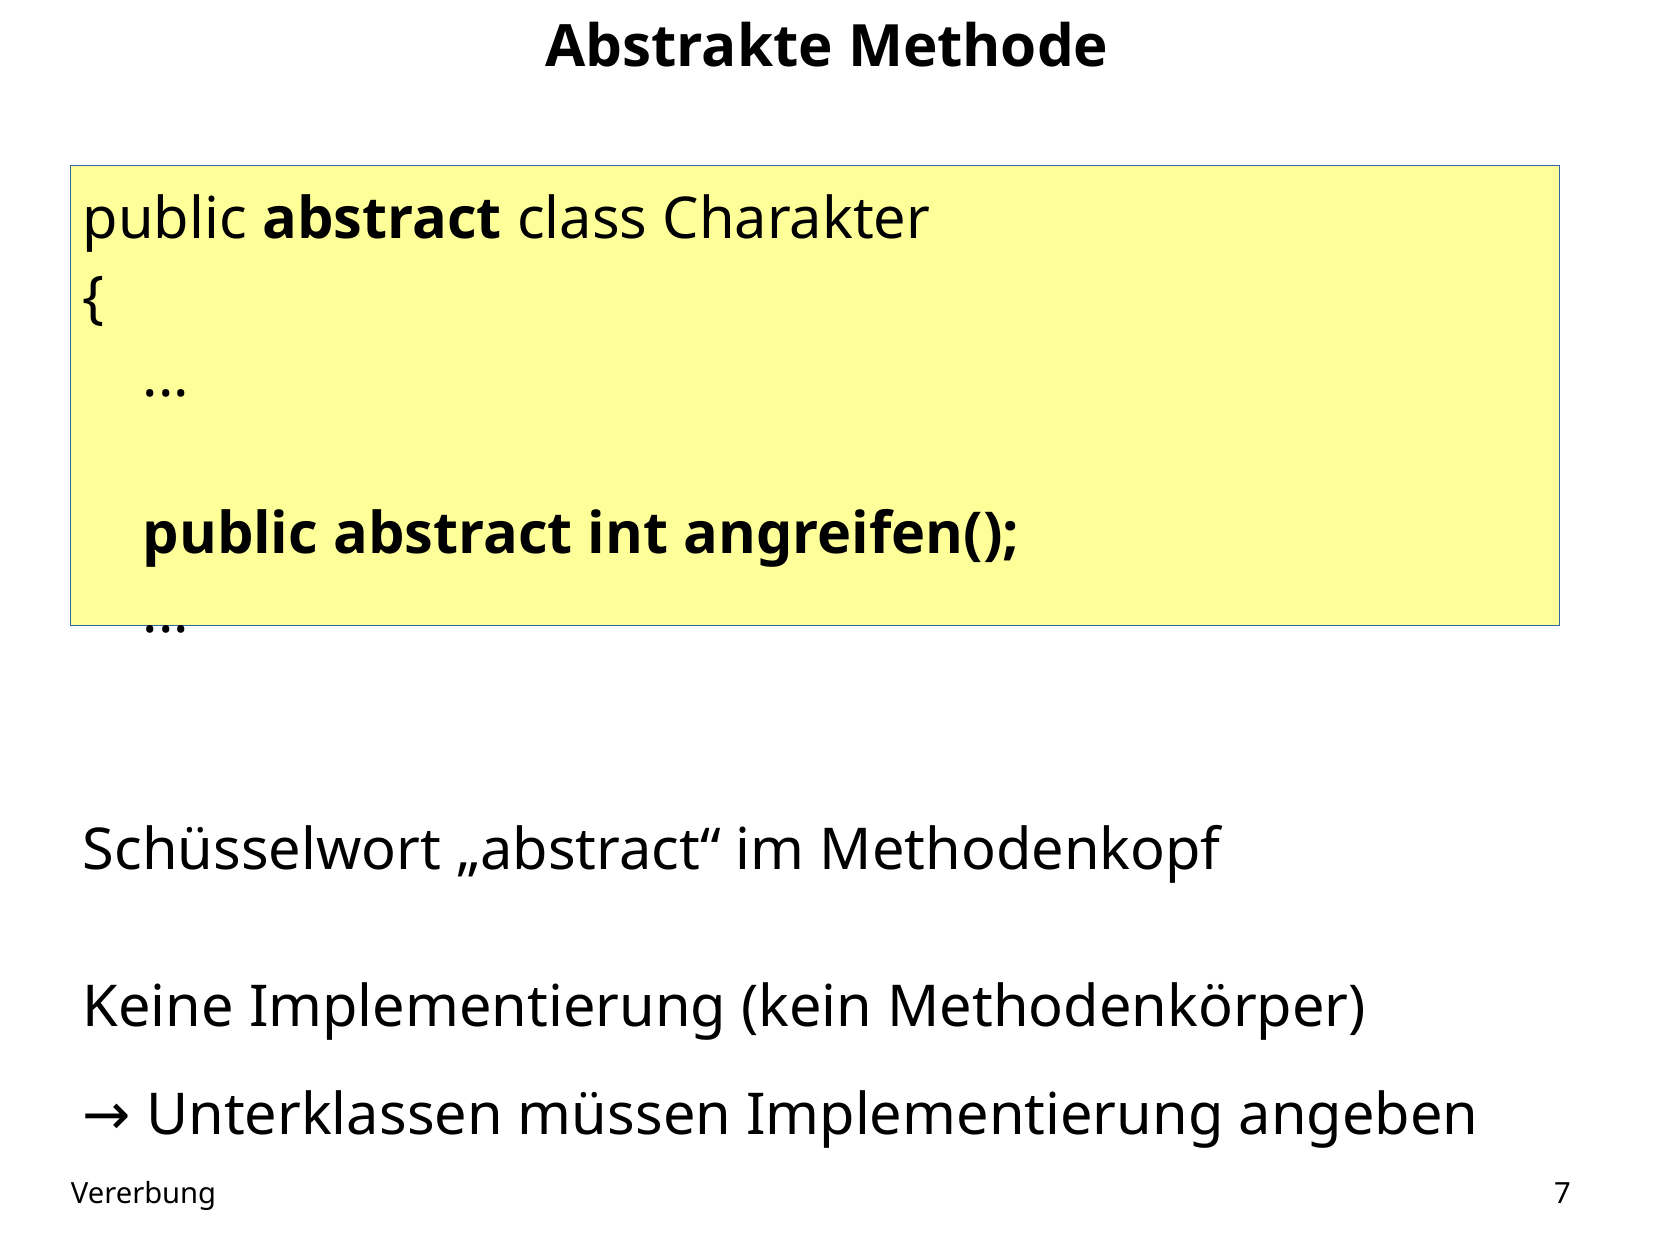

# Abstrakte Methode
public abstract class Charakter
{
 ...
 public abstract int angreifen();
 ...
Schüsselwort „abstract“ im Methodenkopf
Keine Implementierung (kein Methodenkörper)
→ Unterklassen müssen Implementierung angeben
Vererbung
7